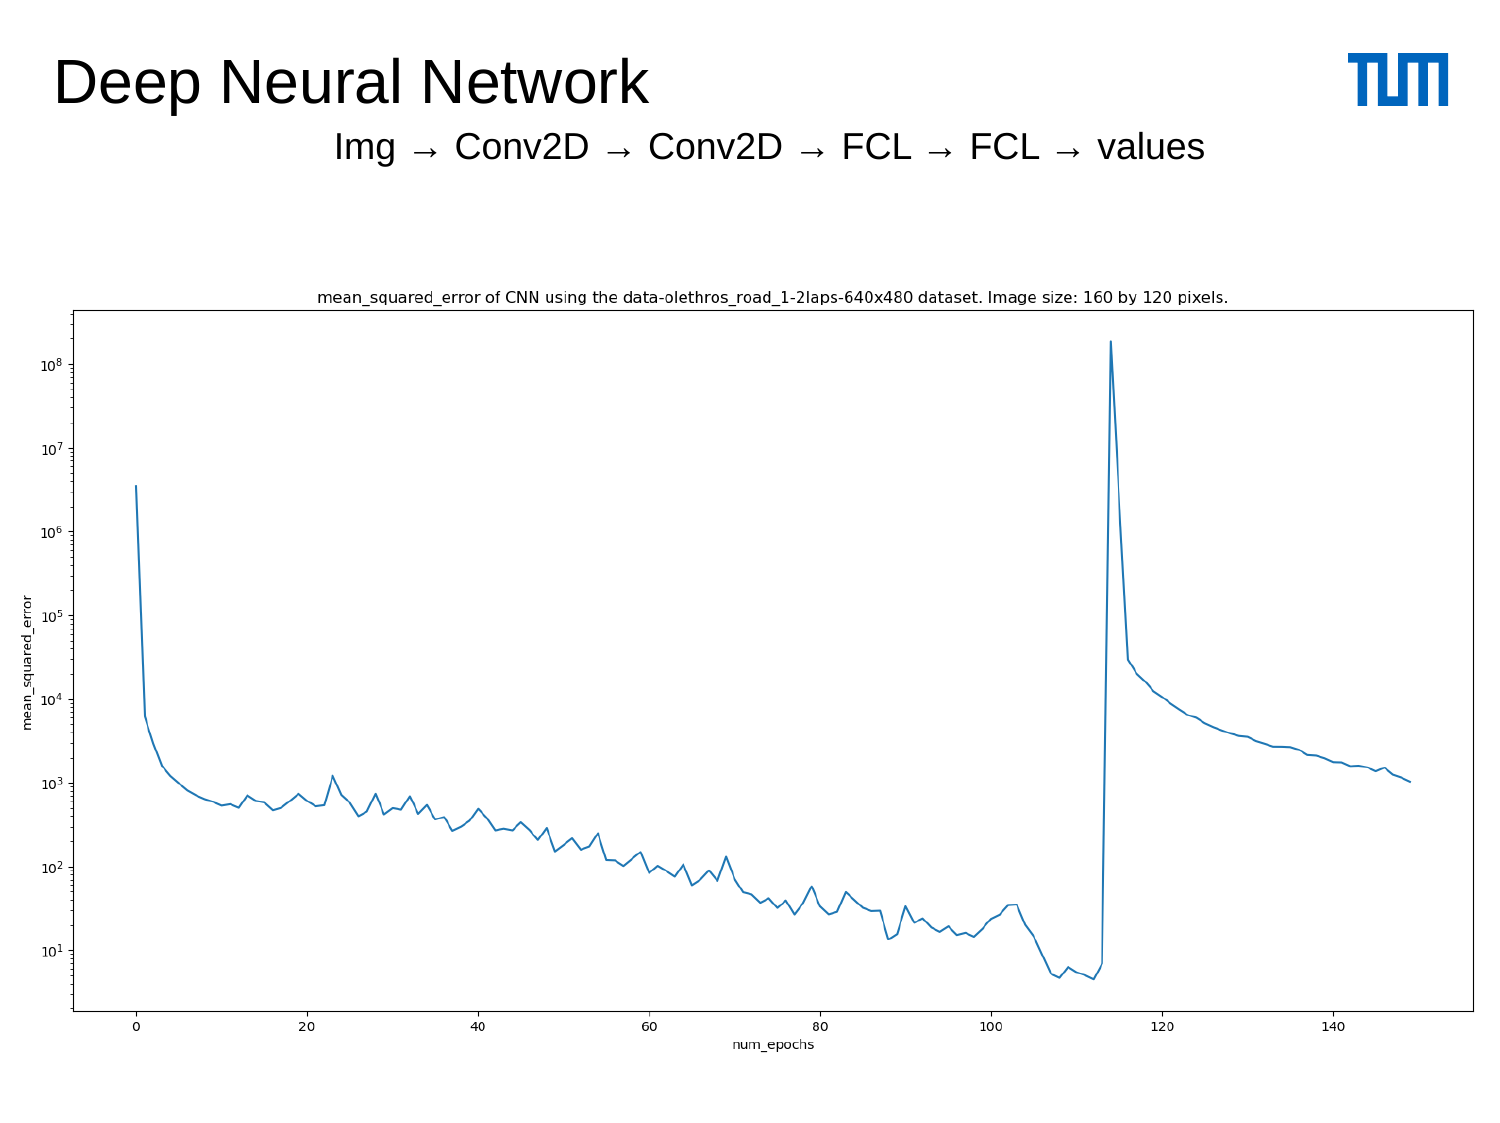

# Deep Neural Network
Img → Conv2D → Conv2D → FCL → FCL → values
NE 2016SS: Neural Vision
17